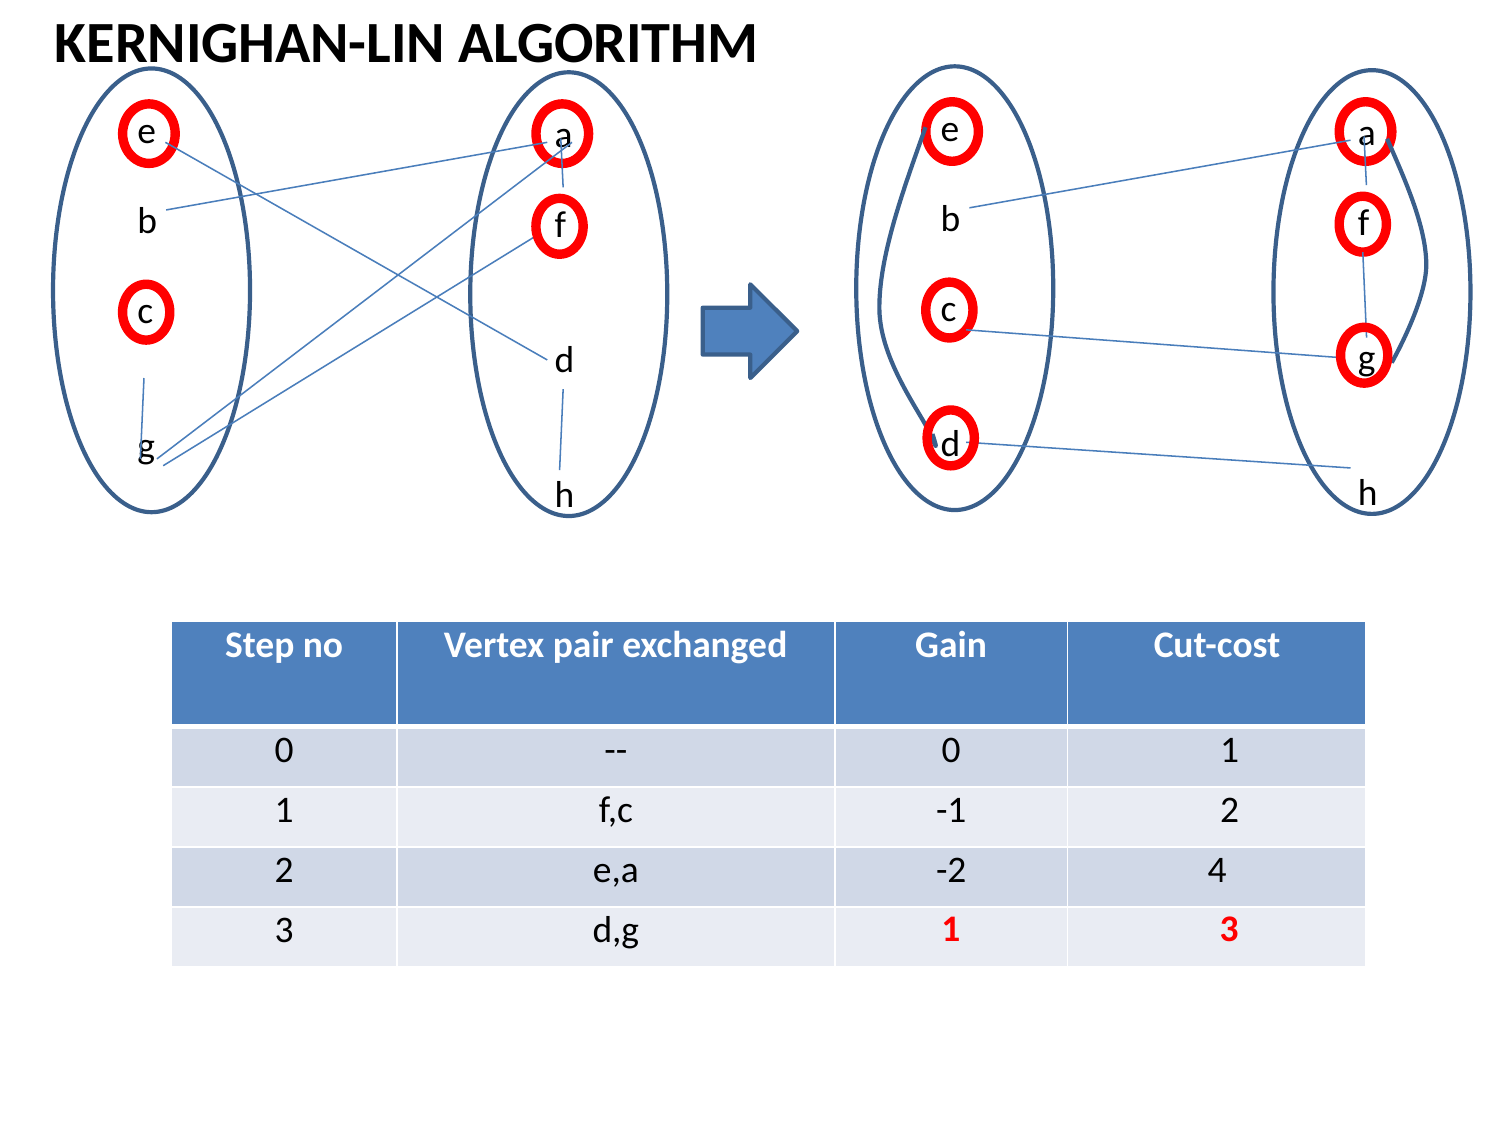

KERNIGHAN-LIN ALGORITHM
e
b
c
d
a
f
g
h
e
b
c
g
a
f
d
h
| Step no | Vertex pair exchanged | Gain | Cut-cost |
| --- | --- | --- | --- |
| 0 | -- | 0 | 1 |
| 1 | f,c | -1 | 2 |
| 2 | e,a | -2 | 4 |
| 3 | d,g | | |
 1				3